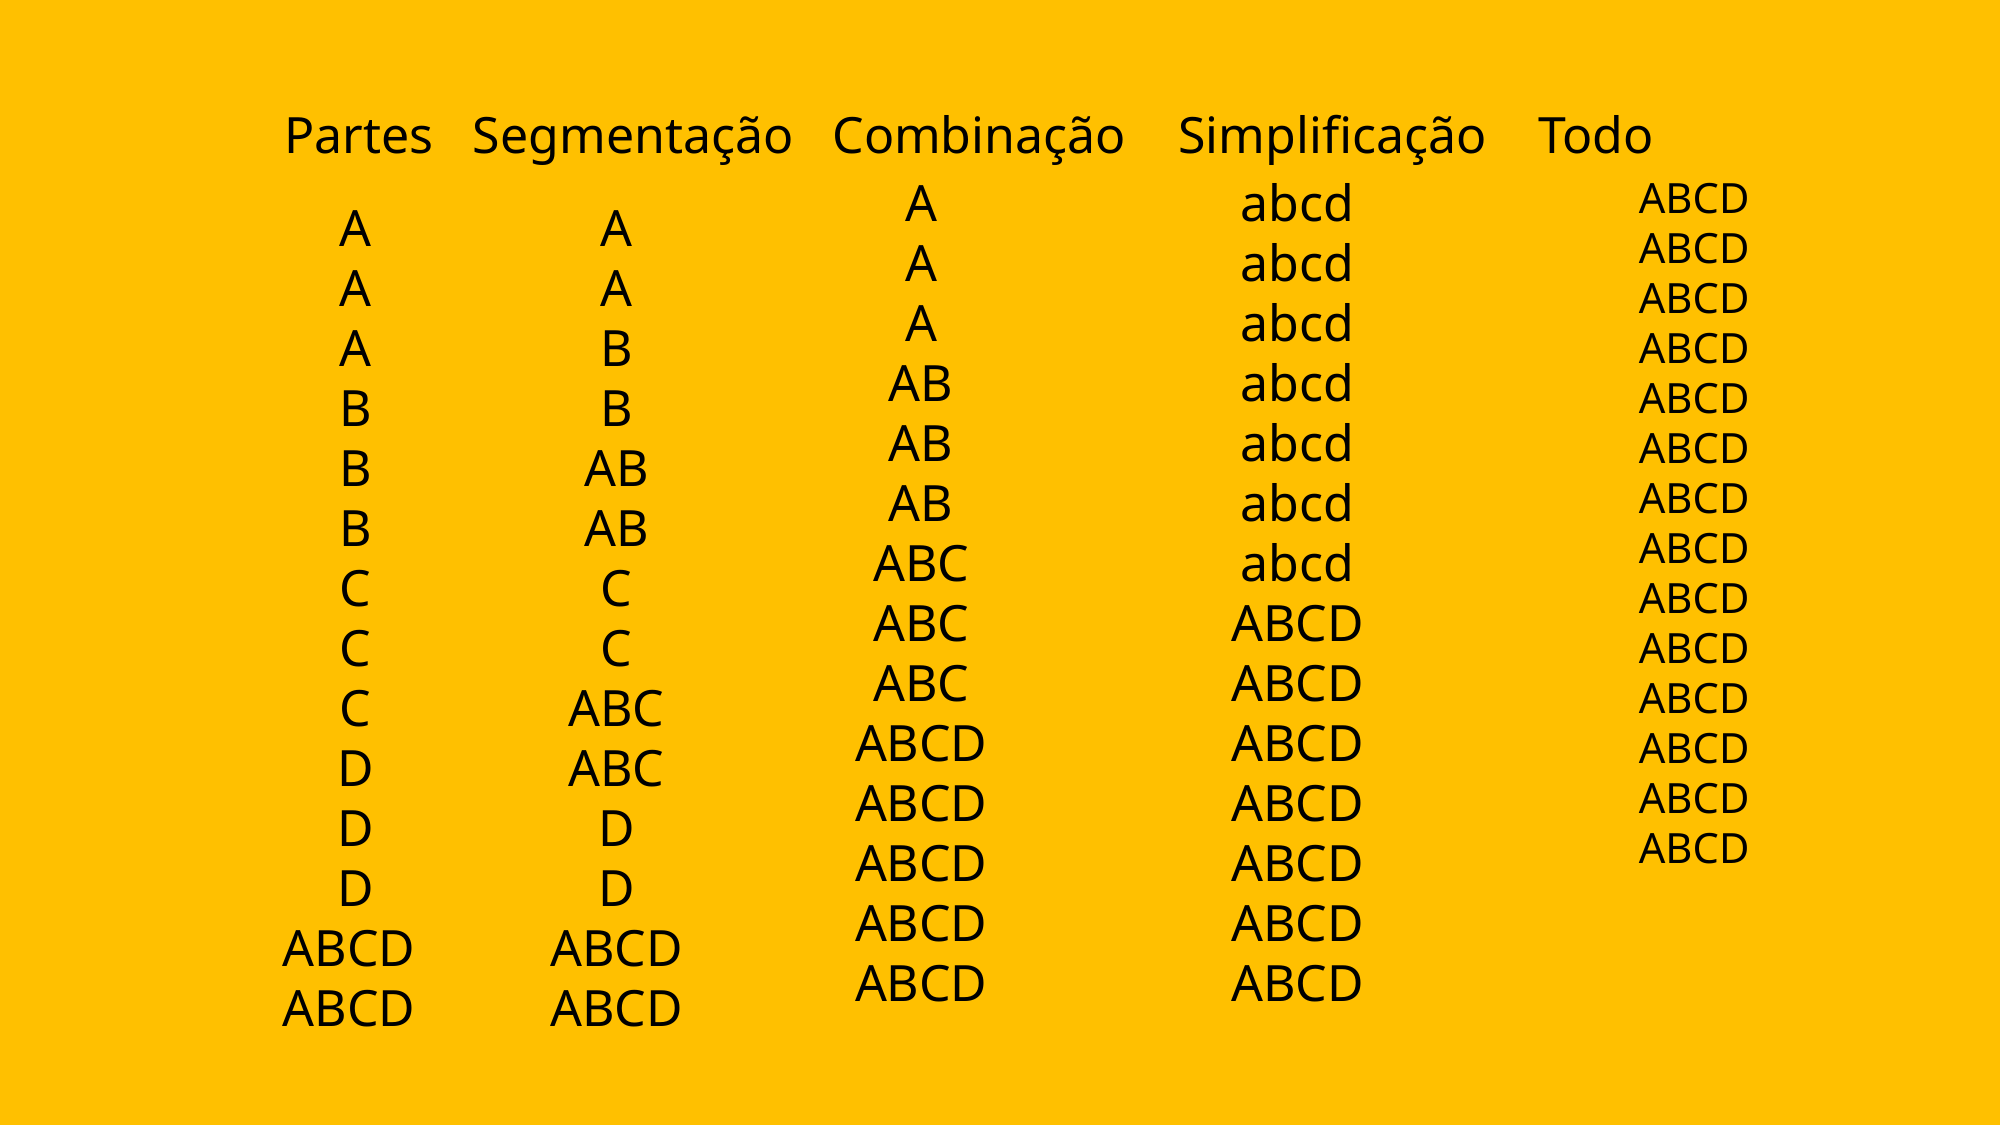

Partes Segmentação Combinação Simplificação Todo
A
A
A
AB
AB
AB
ABC
ABC
ABC
ABCD
ABCD
ABCD
ABCD
ABCD
abcd
abcd
abcd
abcd
abcd
abcd
abcd
ABCD
ABCD
ABCD
ABCD
ABCD
ABCD
ABCD
ABCD ABCD ABCD ABCD ABCD
ABCD ABCD ABCD ABCD ABCD
ABCD ABCD ABCD ABCD
A
A
A
B
B
B
C
C
C
D
D
D
ABCD
ABCD
A
A
B
B
AB
AB
C
C
ABC
ABC
D
D
ABCD
ABCD